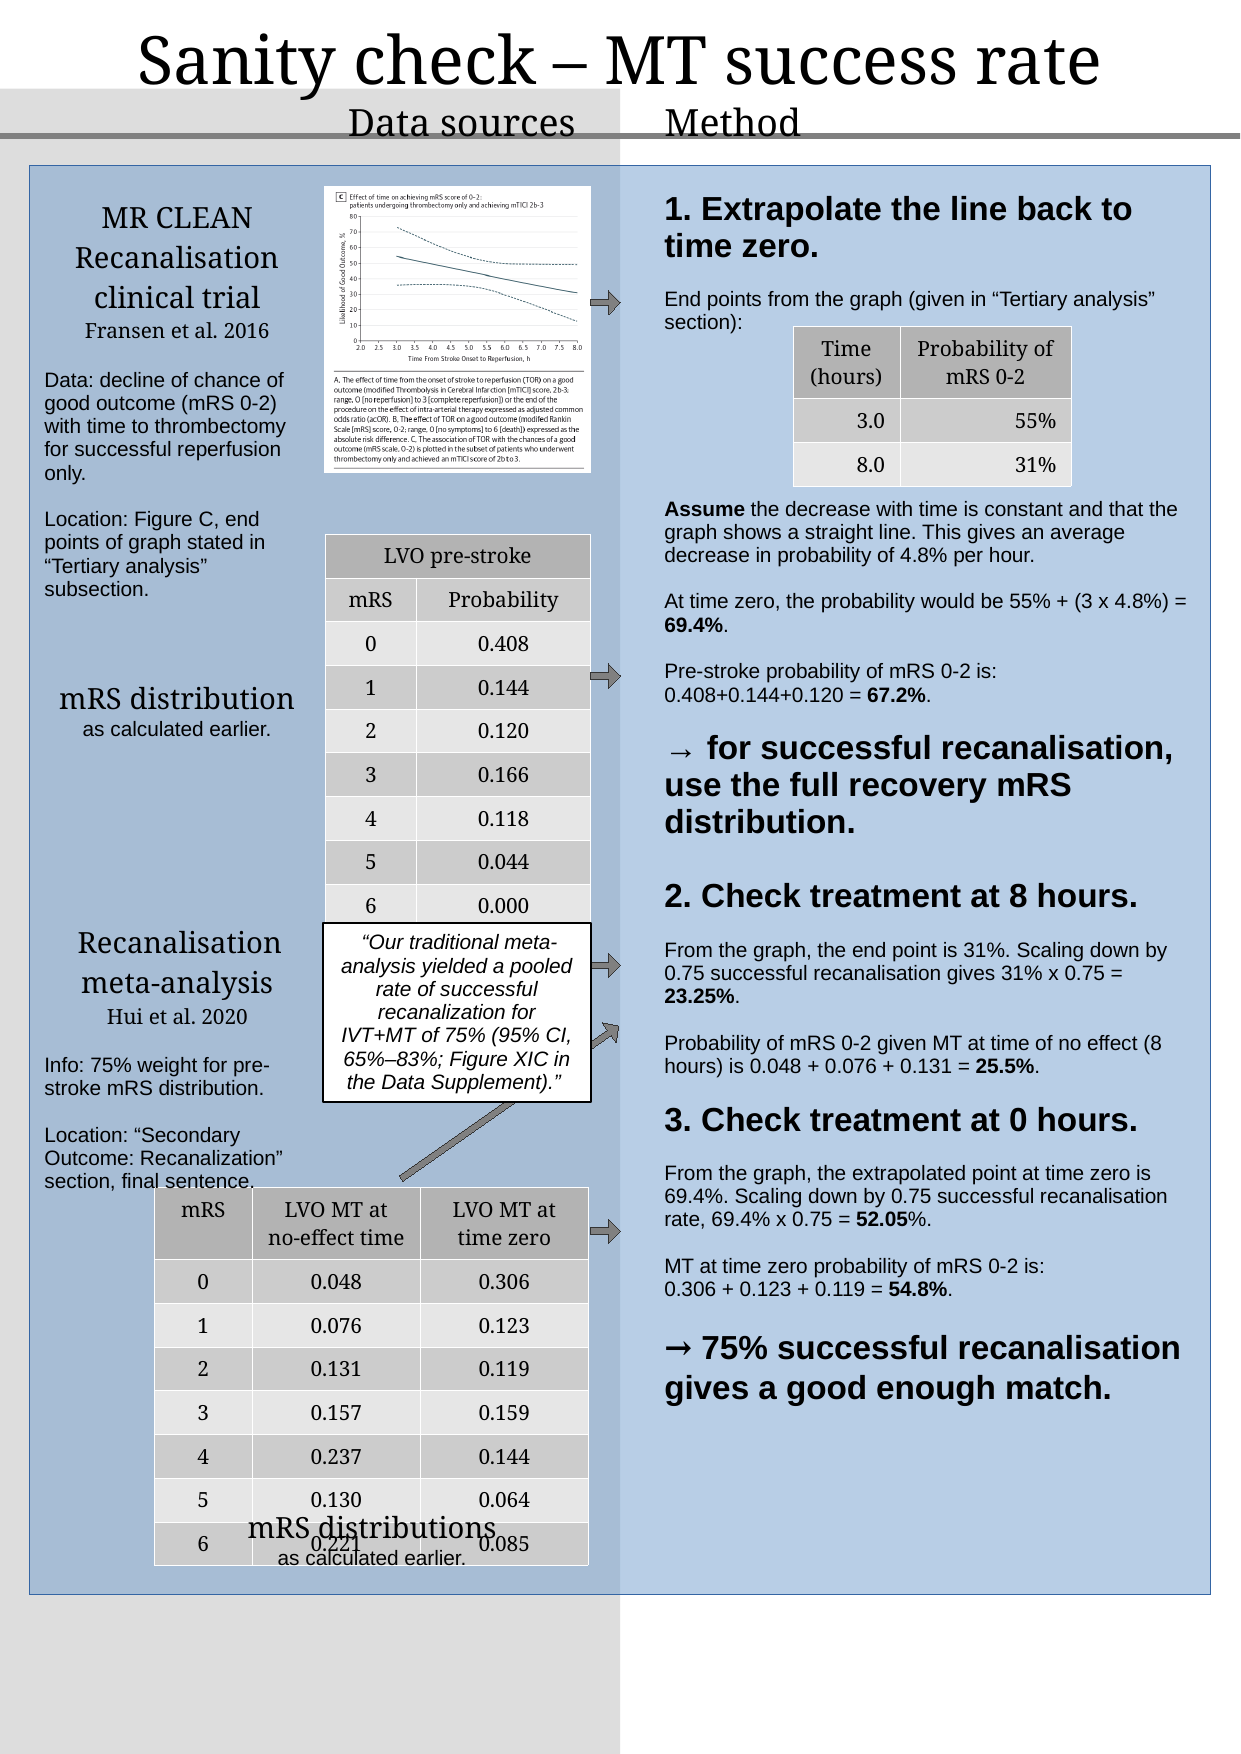

Sanity check – MT success rate
Data sources
Method
1. Extrapolate the line back to time zero.
End points from the graph (given in “Tertiary analysis” section):
Assume the decrease with time is constant and that the graph shows a straight line. This gives an average decrease in probability of 4.8% per hour.
At time zero, the probability would be 55% + (3 x 4.8%) = 69.4%.
Pre-stroke probability of mRS 0-2 is:
0.408+0.144+0.120 = 67.2%.
→ for successful recanalisation, use the full recovery mRS distribution.
2. Check treatment at 8 hours.
From the graph, the end point is 31%. Scaling down by 0.75 successful recanalisation gives 31% x 0.75 = 23.25%.
Probability of mRS 0-2 given MT at time of no effect (8 hours) is 0.048 + 0.076 + 0.131 = 25.5%.
3. Check treatment at 0 hours.
From the graph, the extrapolated point at time zero is 69.4%. Scaling down by 0.75 successful recanalisation rate, 69.4% x 0.75 = 52.05%.
MT at time zero probability of mRS 0-2 is:
0.306 + 0.123 + 0.119 = 54.8%.
→ 75% successful recanalisation gives a good enough match.
MR CLEAN Recanalisation clinical trial
Fransen et al. 2016
Data: decline of chance of good outcome (mRS 0-2) with time to thrombectomy for successful reperfusion only.
Location: Figure C, end points of graph stated in “Tertiary analysis” subsection.
| Time (hours) | Probability of mRS 0-2 |
| --- | --- |
| 3.0 | 55% |
| 8.0 | 31% |
| LVO pre-stroke | |
| --- | --- |
| mRS | Probability |
| 0 | 0.408 |
| 1 | 0.144 |
| 2 | 0.120 |
| 3 | 0.166 |
| 4 | 0.118 |
| 5 | 0.044 |
| 6 | 0.000 |
mRS distribution
as calculated earlier.
 Recanalisation meta-analysis
Hui et al. 2020
Info: 75% weight for pre-stroke mRS distribution.
Location: “Secondary Outcome: Recanalization” section, final sentence.
 “Our traditional meta-analysis yielded a pooled rate of successful recanalization for IVT+MT of 75% (95% CI, 65%–83%; Figure XIC in the Data Supplement).”
| mRS | LVO MT at no-effect time | LVO MT at time zero |
| --- | --- | --- |
| 0 | 0.048 | 0.306 |
| 1 | 0.076 | 0.123 |
| 2 | 0.131 | 0.119 |
| 3 | 0.157 | 0.159 |
| 4 | 0.237 | 0.144 |
| 5 | 0.130 | 0.064 |
| 6 | 0.221 | 0.085 |
mRS distributions
as calculated earlier.